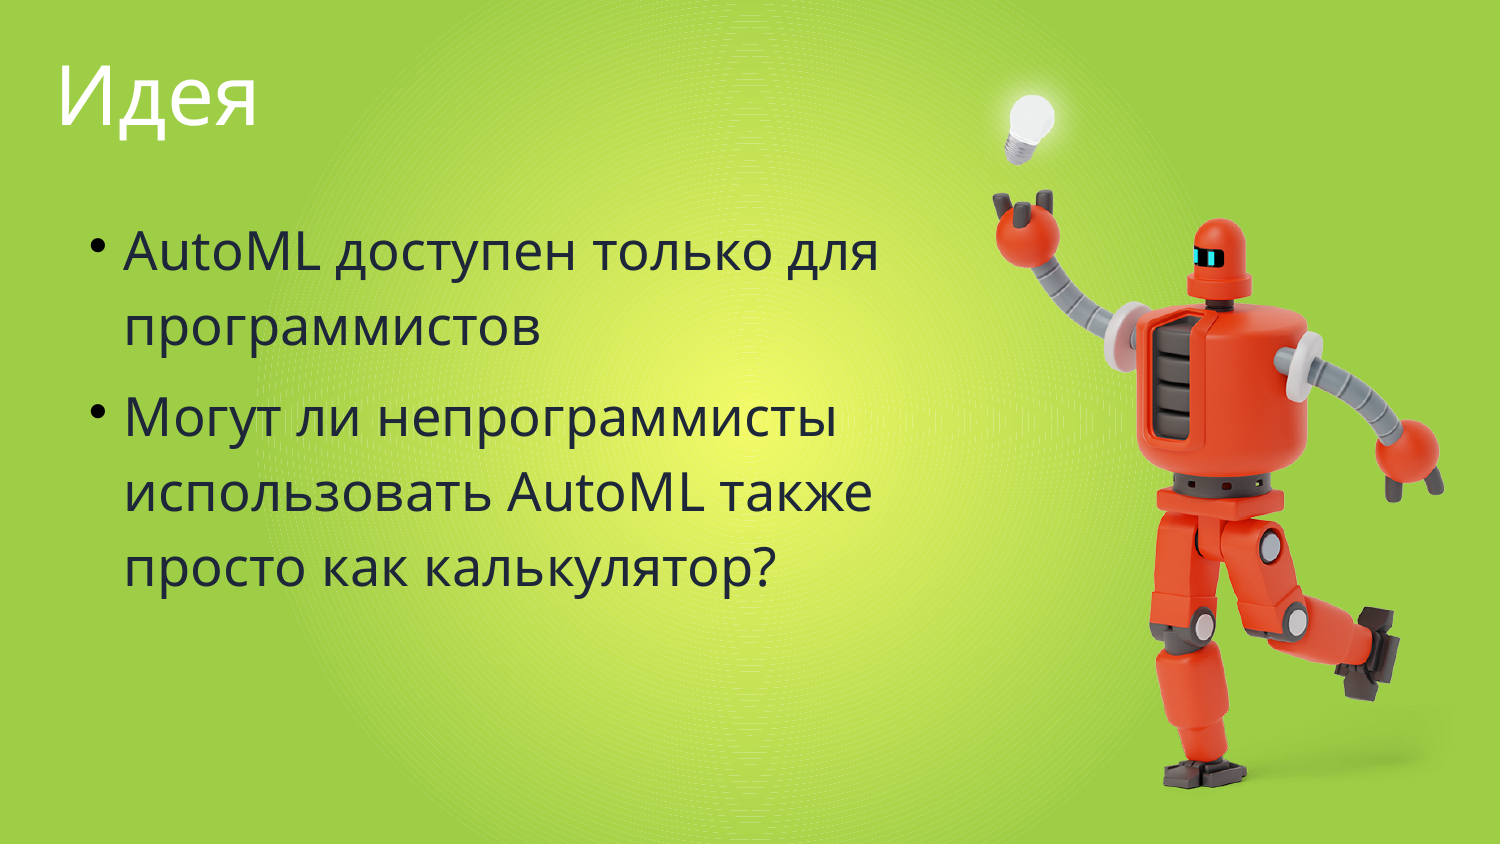

Идея
AutoML доступен только для программистов
Могут ли непрограммисты использовать AutoML также просто как калькулятор?